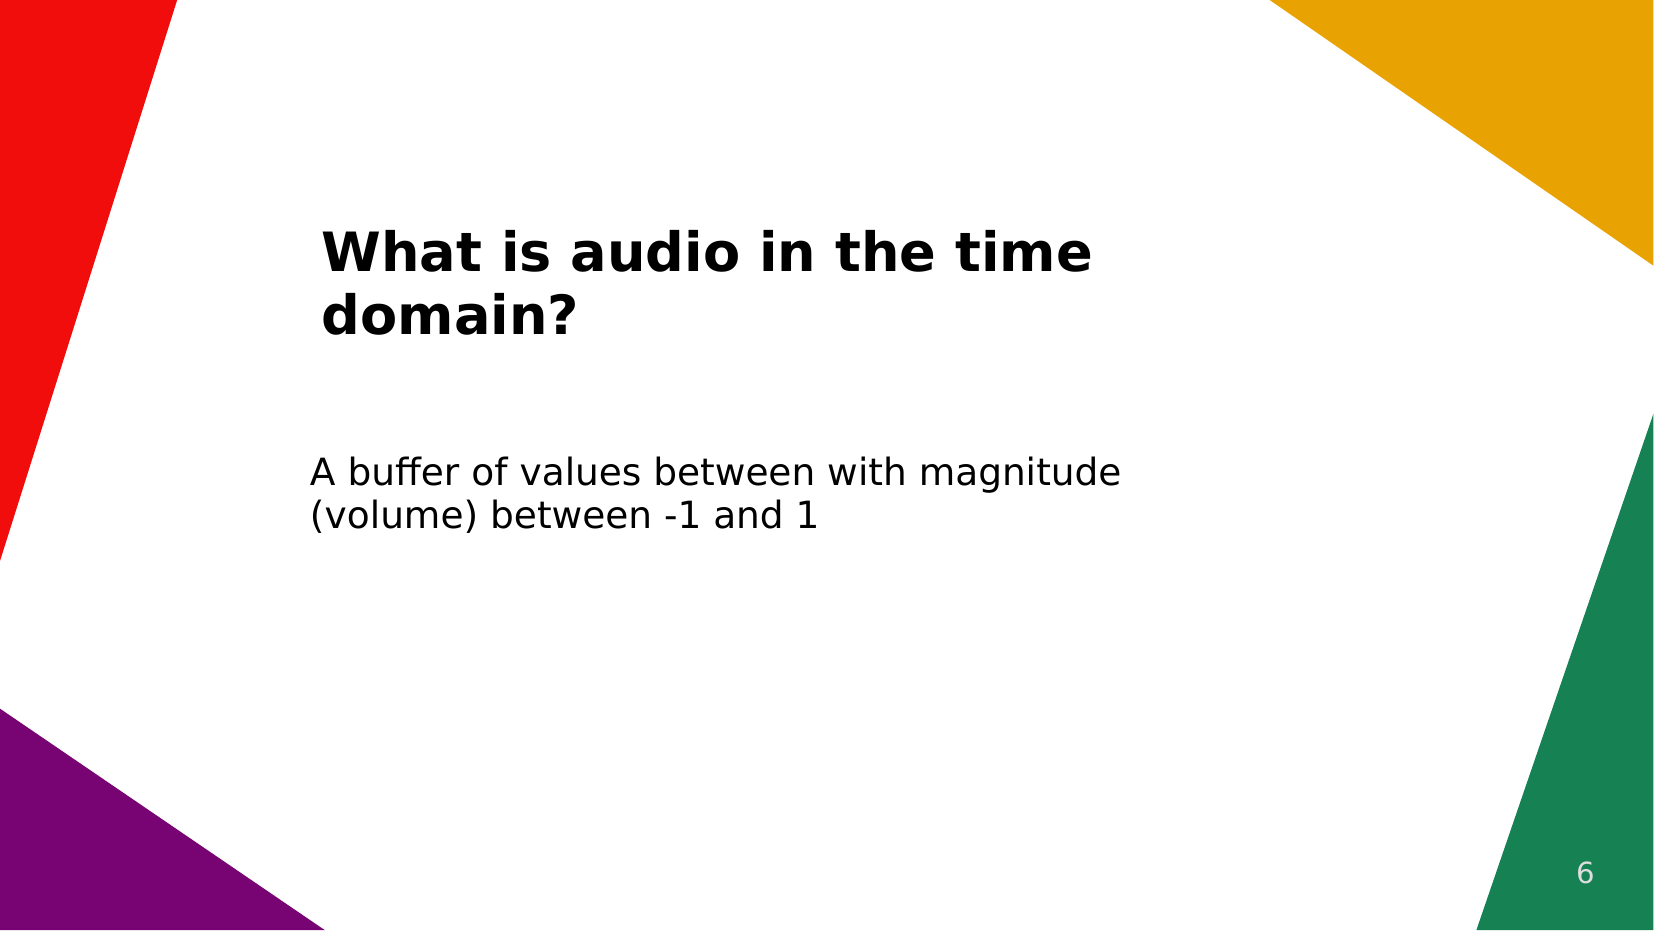

What is audio in the time domain?
A buffer of values between with magnitude (volume) between -1 and 1
6